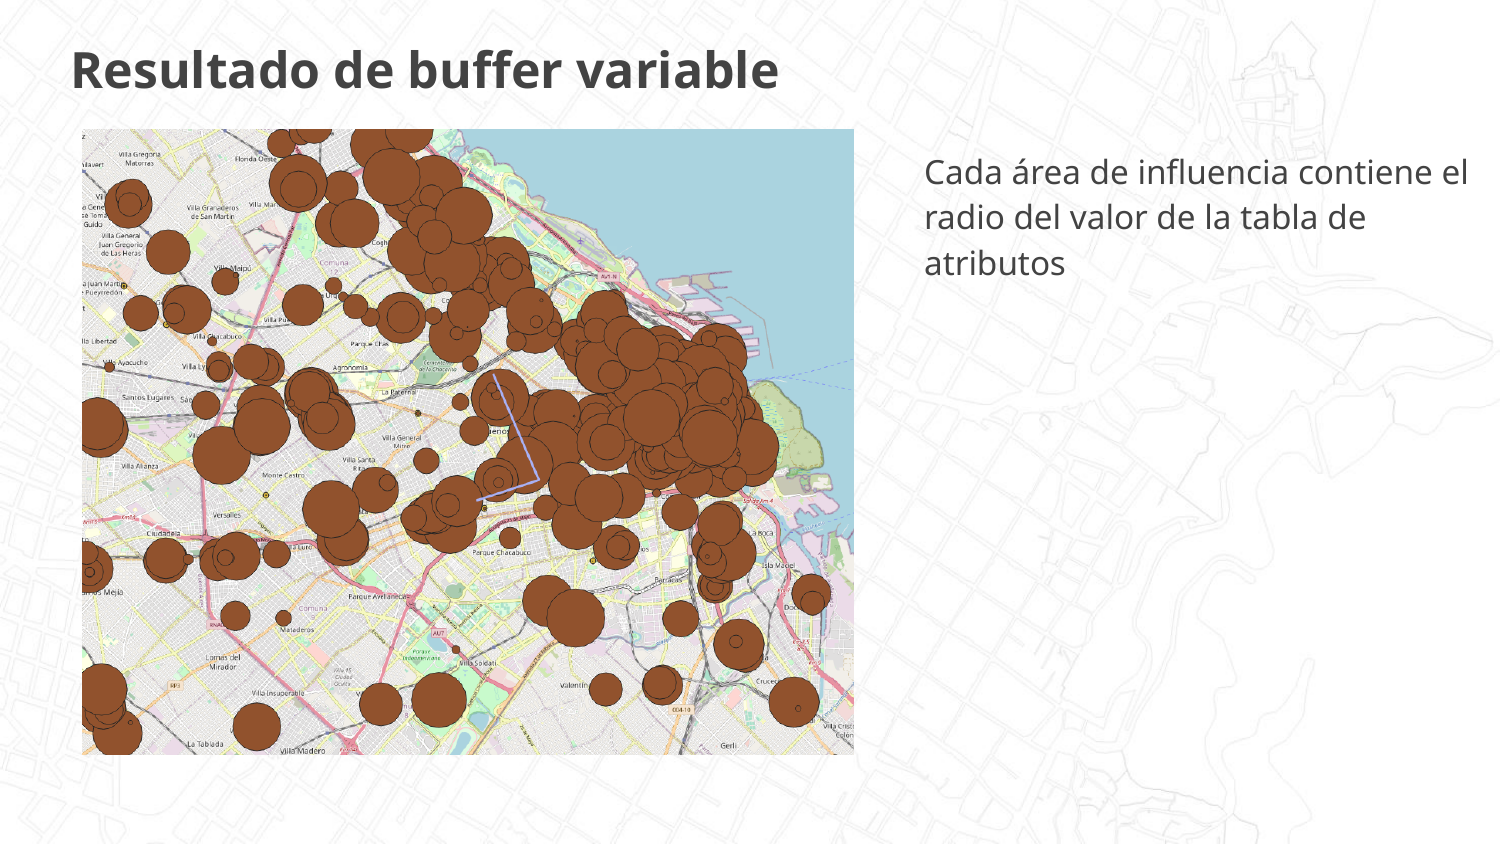

Resultado de buffer variable
Cada área de influencia contiene el radio del valor de la tabla de atributos